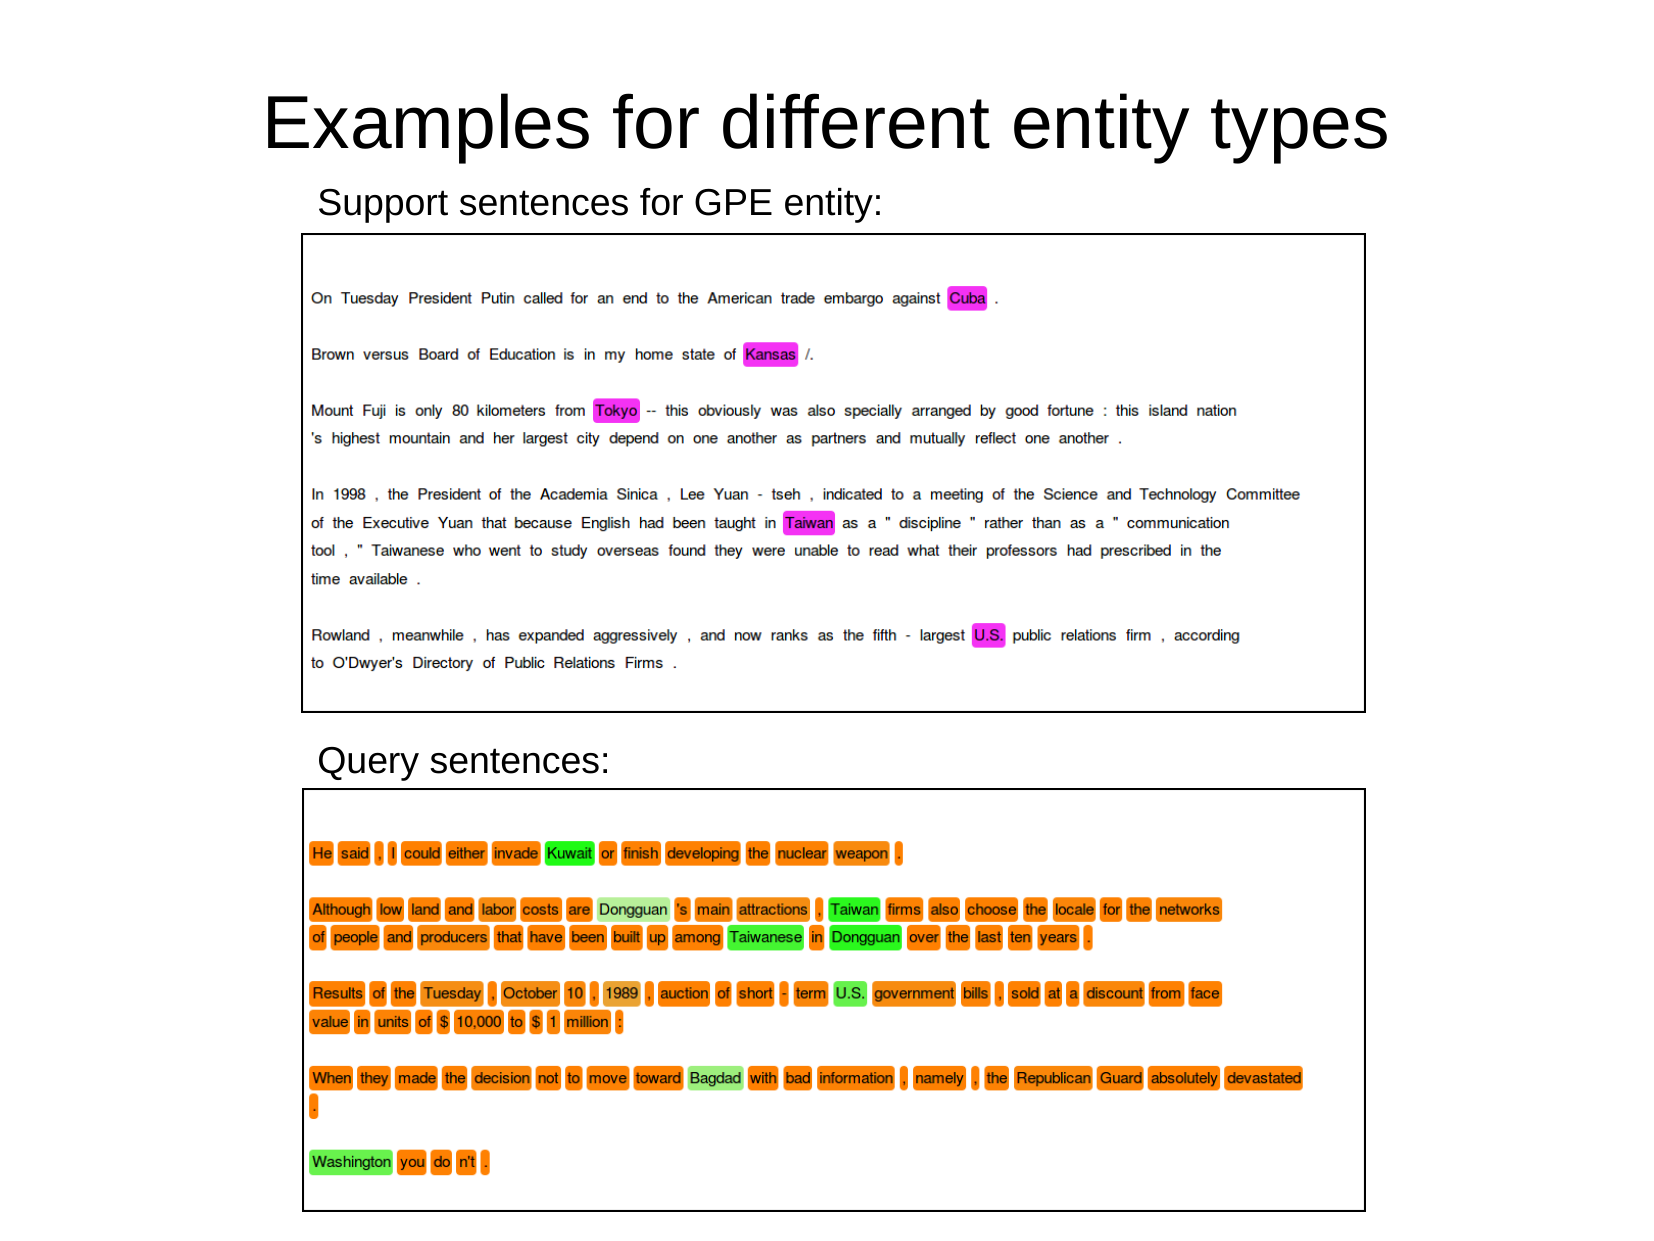

# Examples for different entity types
Support sentences for GPE entity:
Query sentences: